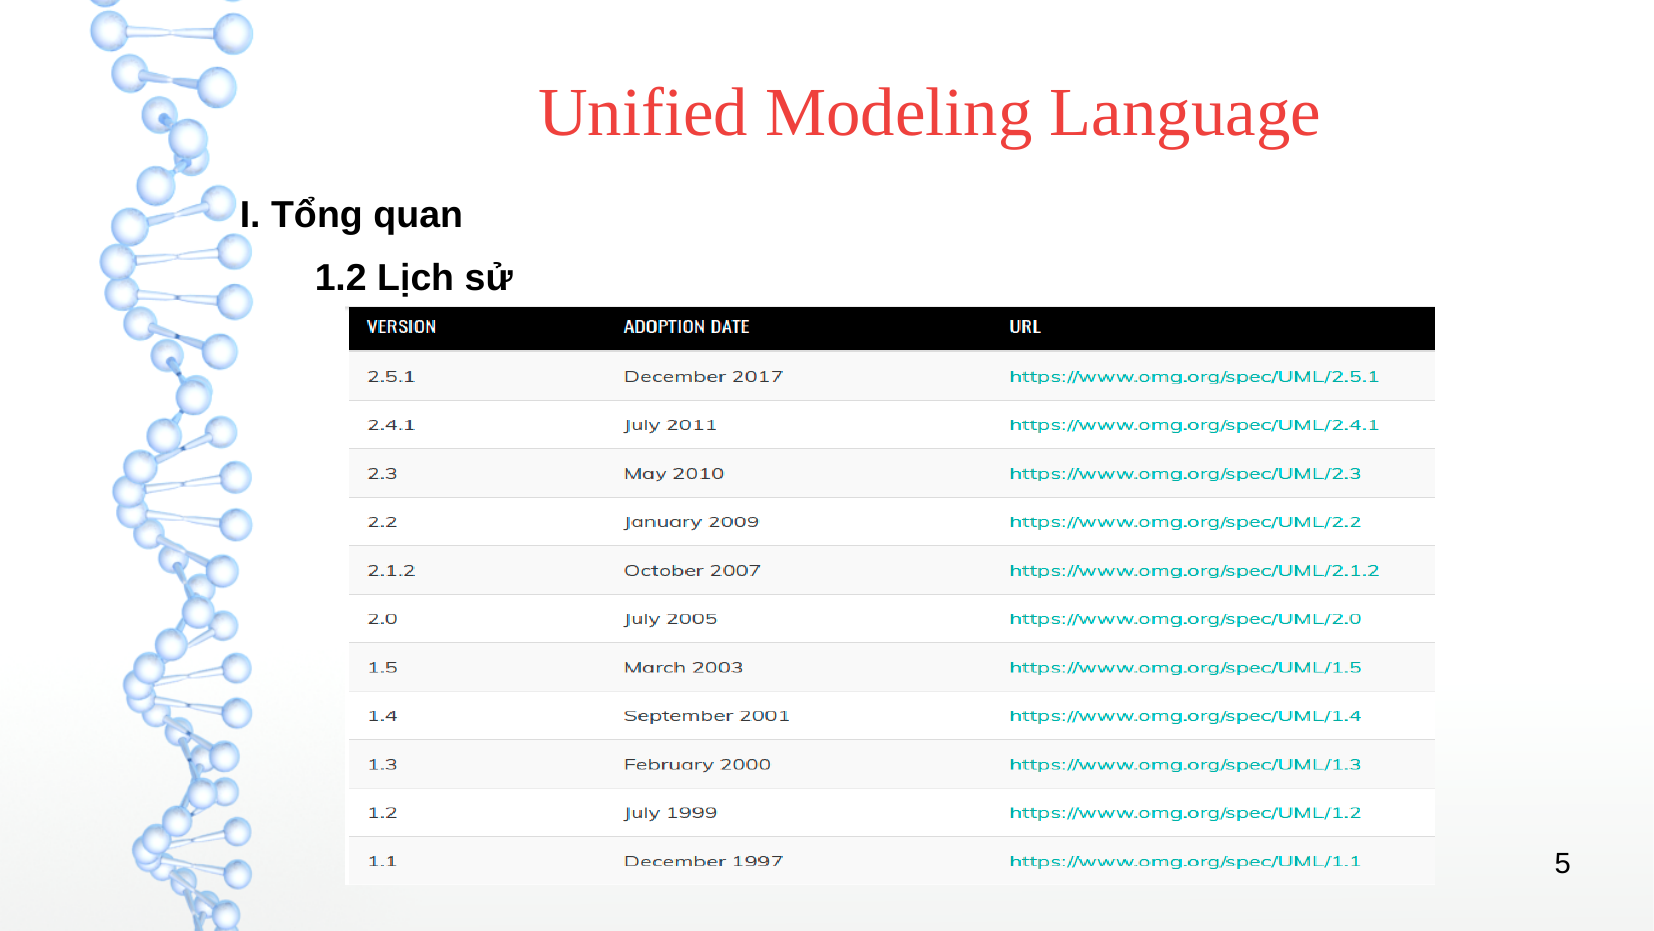

# Unified Modeling Language
I. Tổng quan
	1.2 Lịch sử
+ Mang tính thống nhất trong phân tích và thiết kế.
+ UML được công nhận là chuẩn chung vào 1997.
5